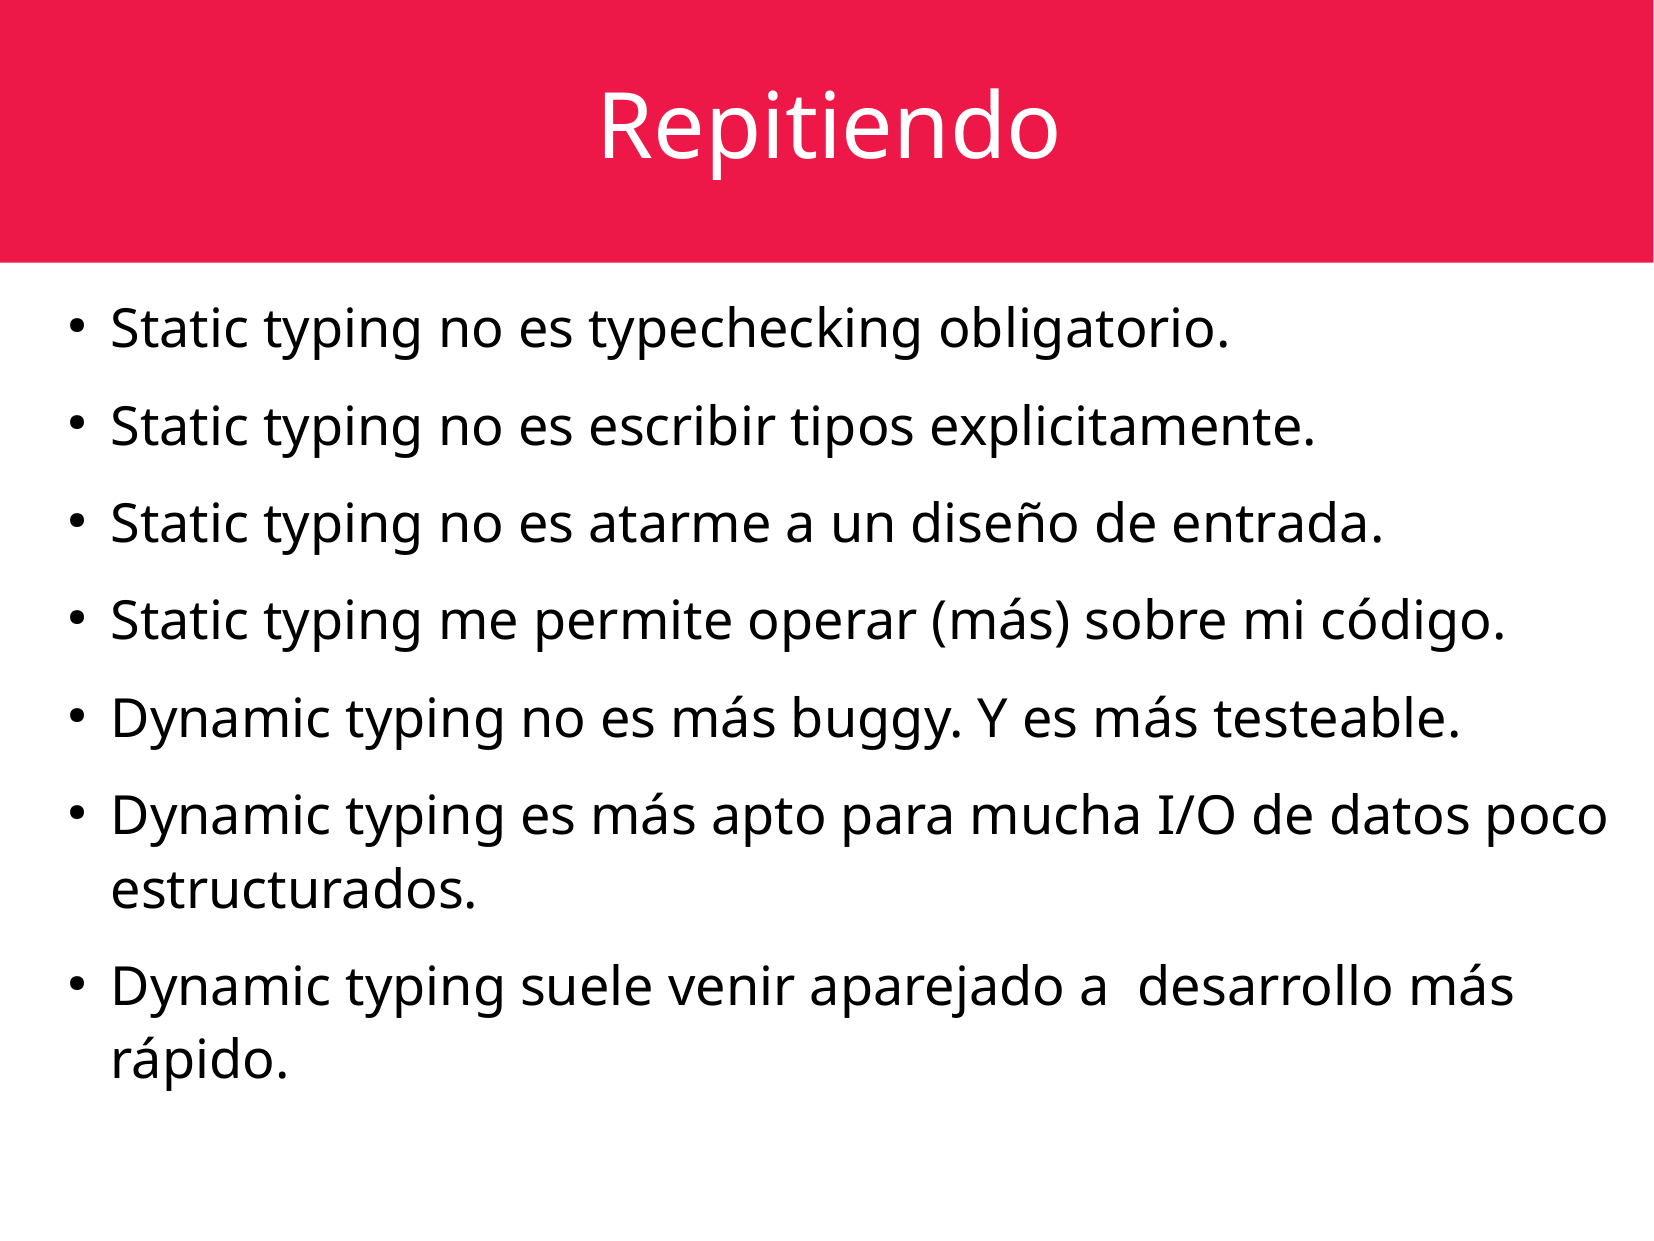

# Repitiendo
Static typing no es typechecking obligatorio.
Static typing no es escribir tipos explicitamente.
Static typing no es atarme a un diseño de entrada.
Static typing me permite operar (más) sobre mi código.
Dynamic typing no es más buggy. Y es más testeable.
Dynamic typing es más apto para mucha I/O de datos poco estructurados.
Dynamic typing suele venir aparejado a desarrollo más rápido.